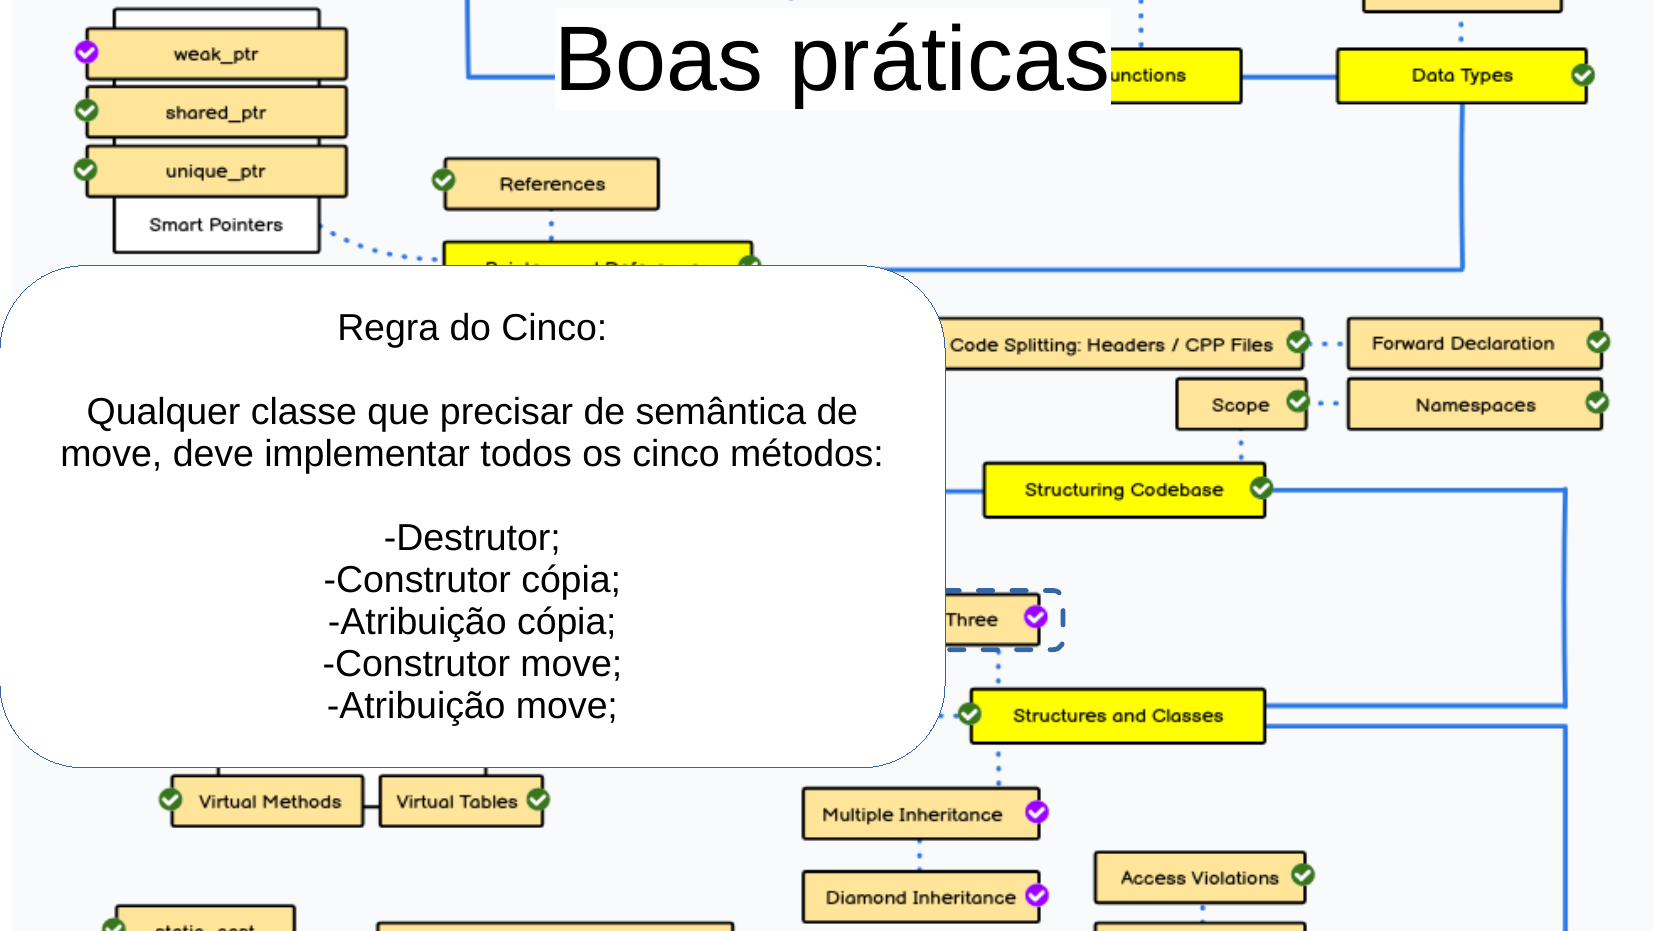

# Boas práticas
Regra do Cinco:
Qualquer classe que precisar de semântica de move, deve implementar todos os cinco métodos:
-Destrutor;
-Construtor cópia;
-Atribuição cópia;
-Construtor move;
-Atribuição move;